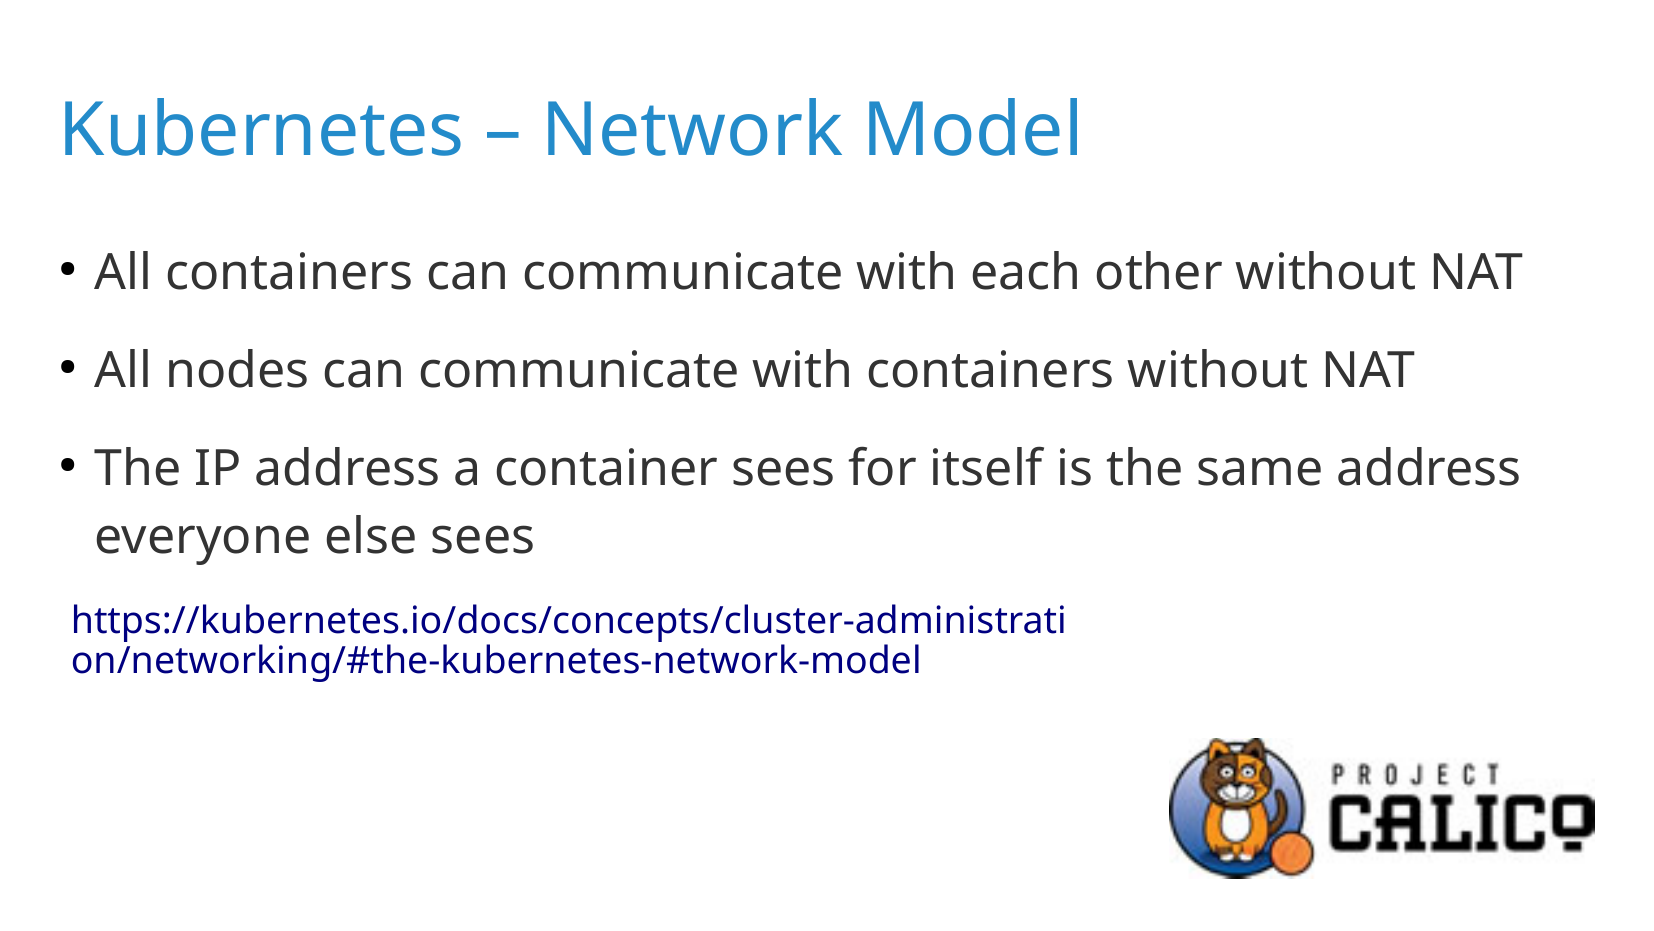

# Kubernetes – Network Model
All containers can communicate with each other without NAT
All nodes can communicate with containers without NAT
The IP address a container sees for itself is the same address everyone else sees
https://kubernetes.io/docs/concepts/cluster-administration/networking/#the-kubernetes-network-model